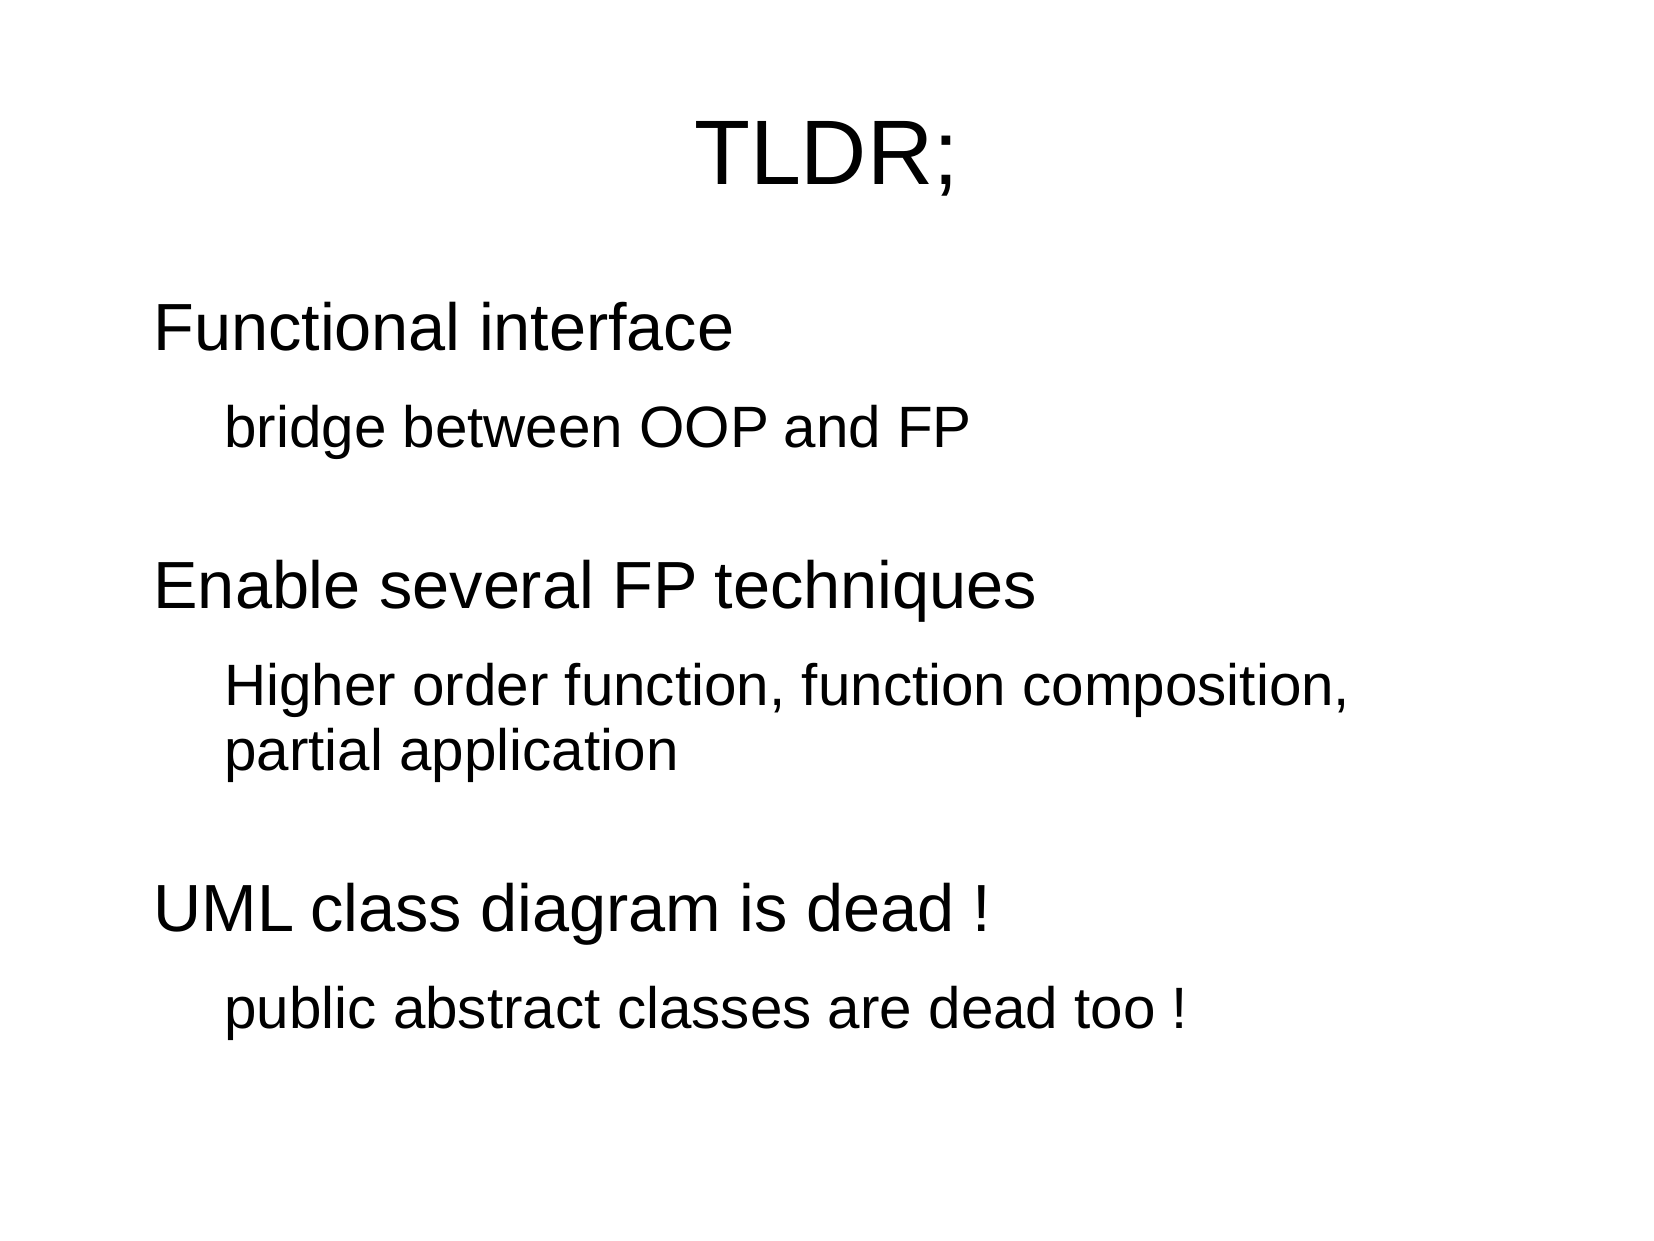

# TLDR;
Functional interface
bridge between OOP and FP
Enable several FP techniques
Higher order function, function composition,
partial application
UML class diagram is dead !
public abstract classes are dead too !